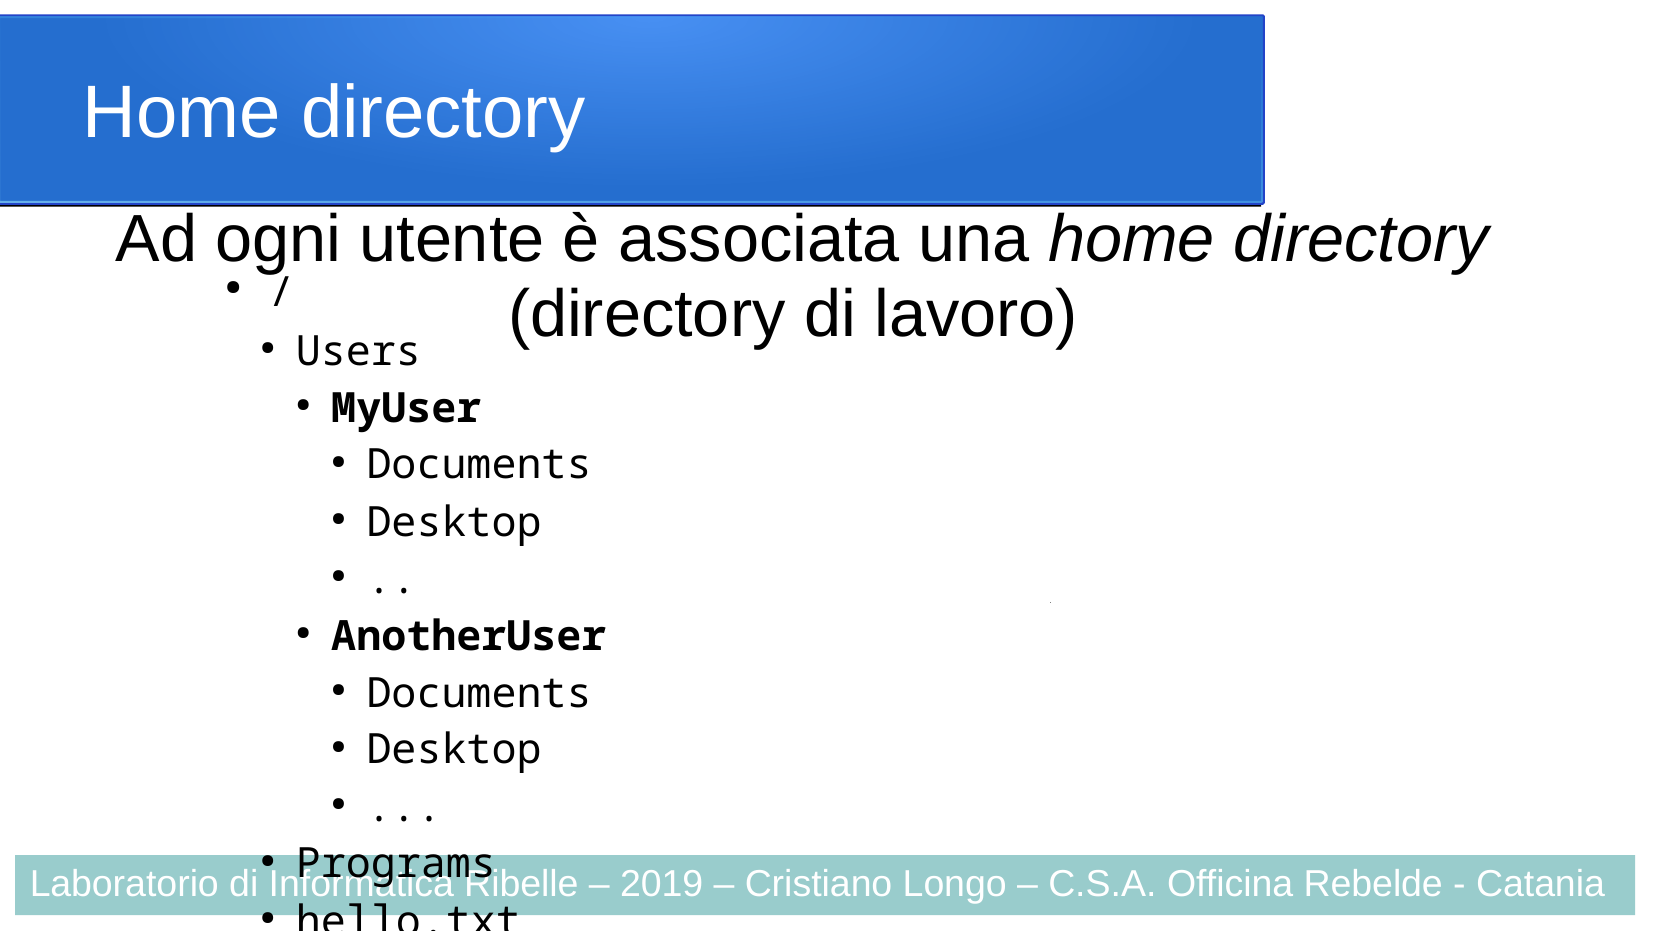

# Home directory
Ad ogni utente è associata una home directory (directory di lavoro)
 /
Users
MyUser
Documents
Desktop
..
AnotherUser
Documents
Desktop
...
Programs
hello.txt
Laboratorio di Informatica Ribelle – 2019 – Cristiano Longo – C.S.A. Officina Rebelde - Catania